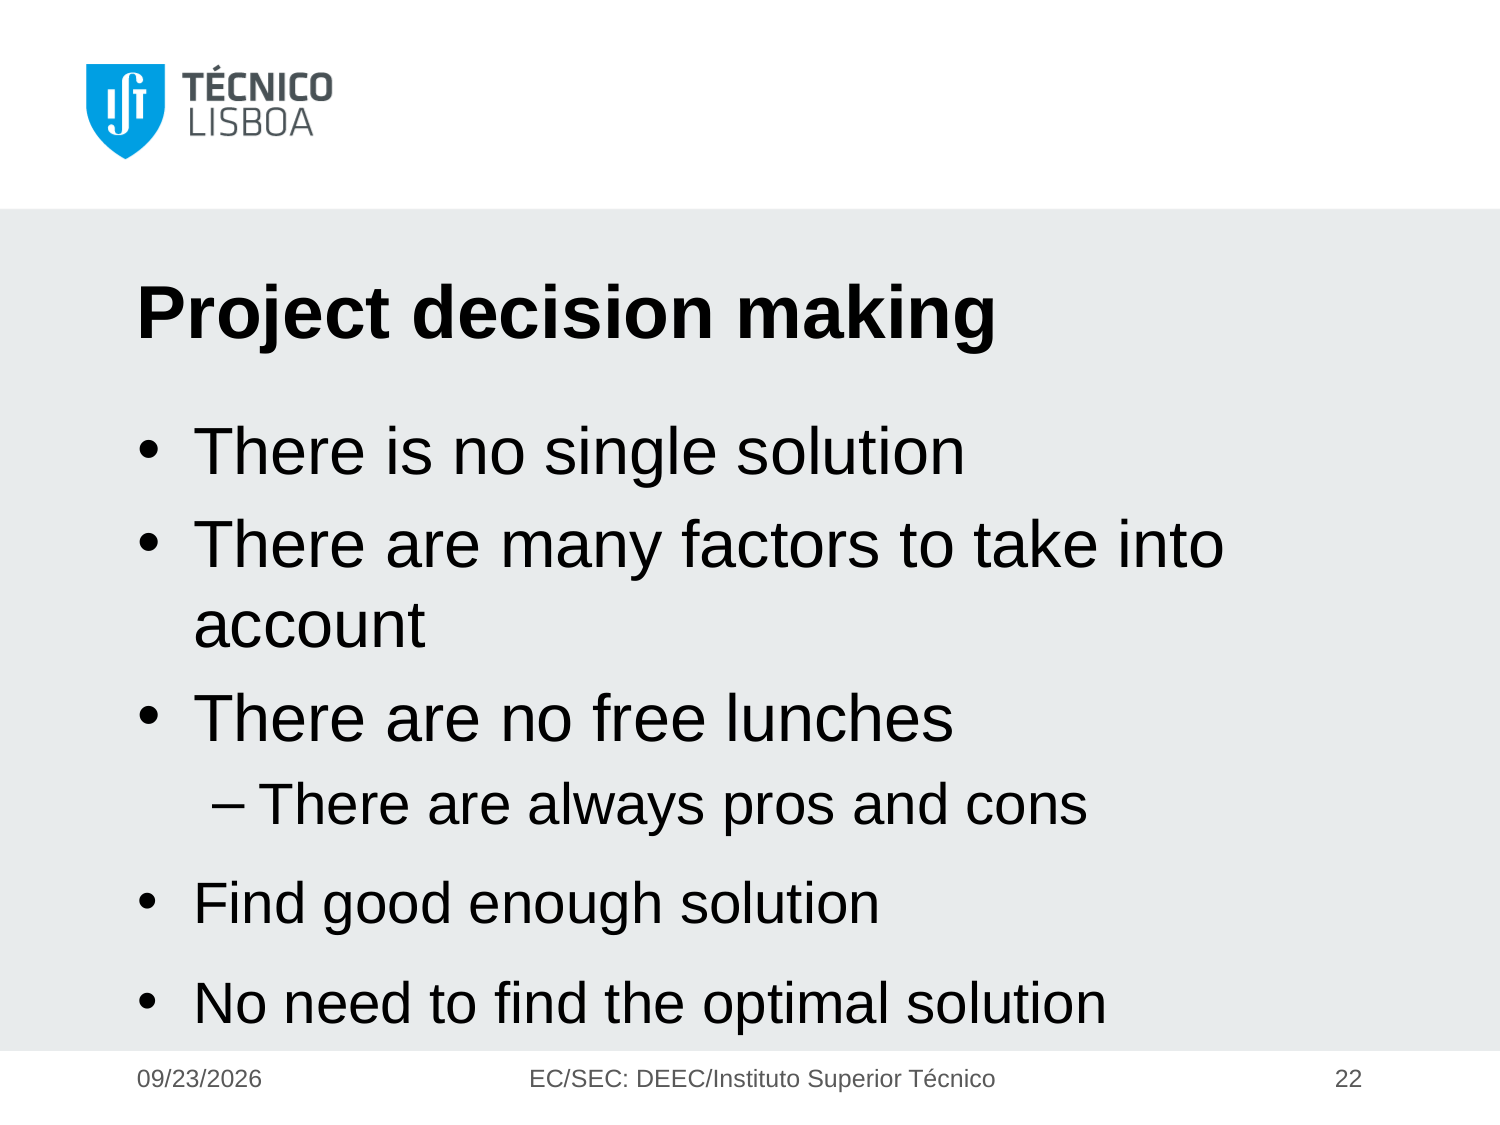

# Project decision making
There is no single solution
There are many factors to take into account
There are no free lunches
There are always pros and cons
Find good enough solution
No need to find the optimal solution
EC/SEC: DEEC/Instituto Superior Técnico